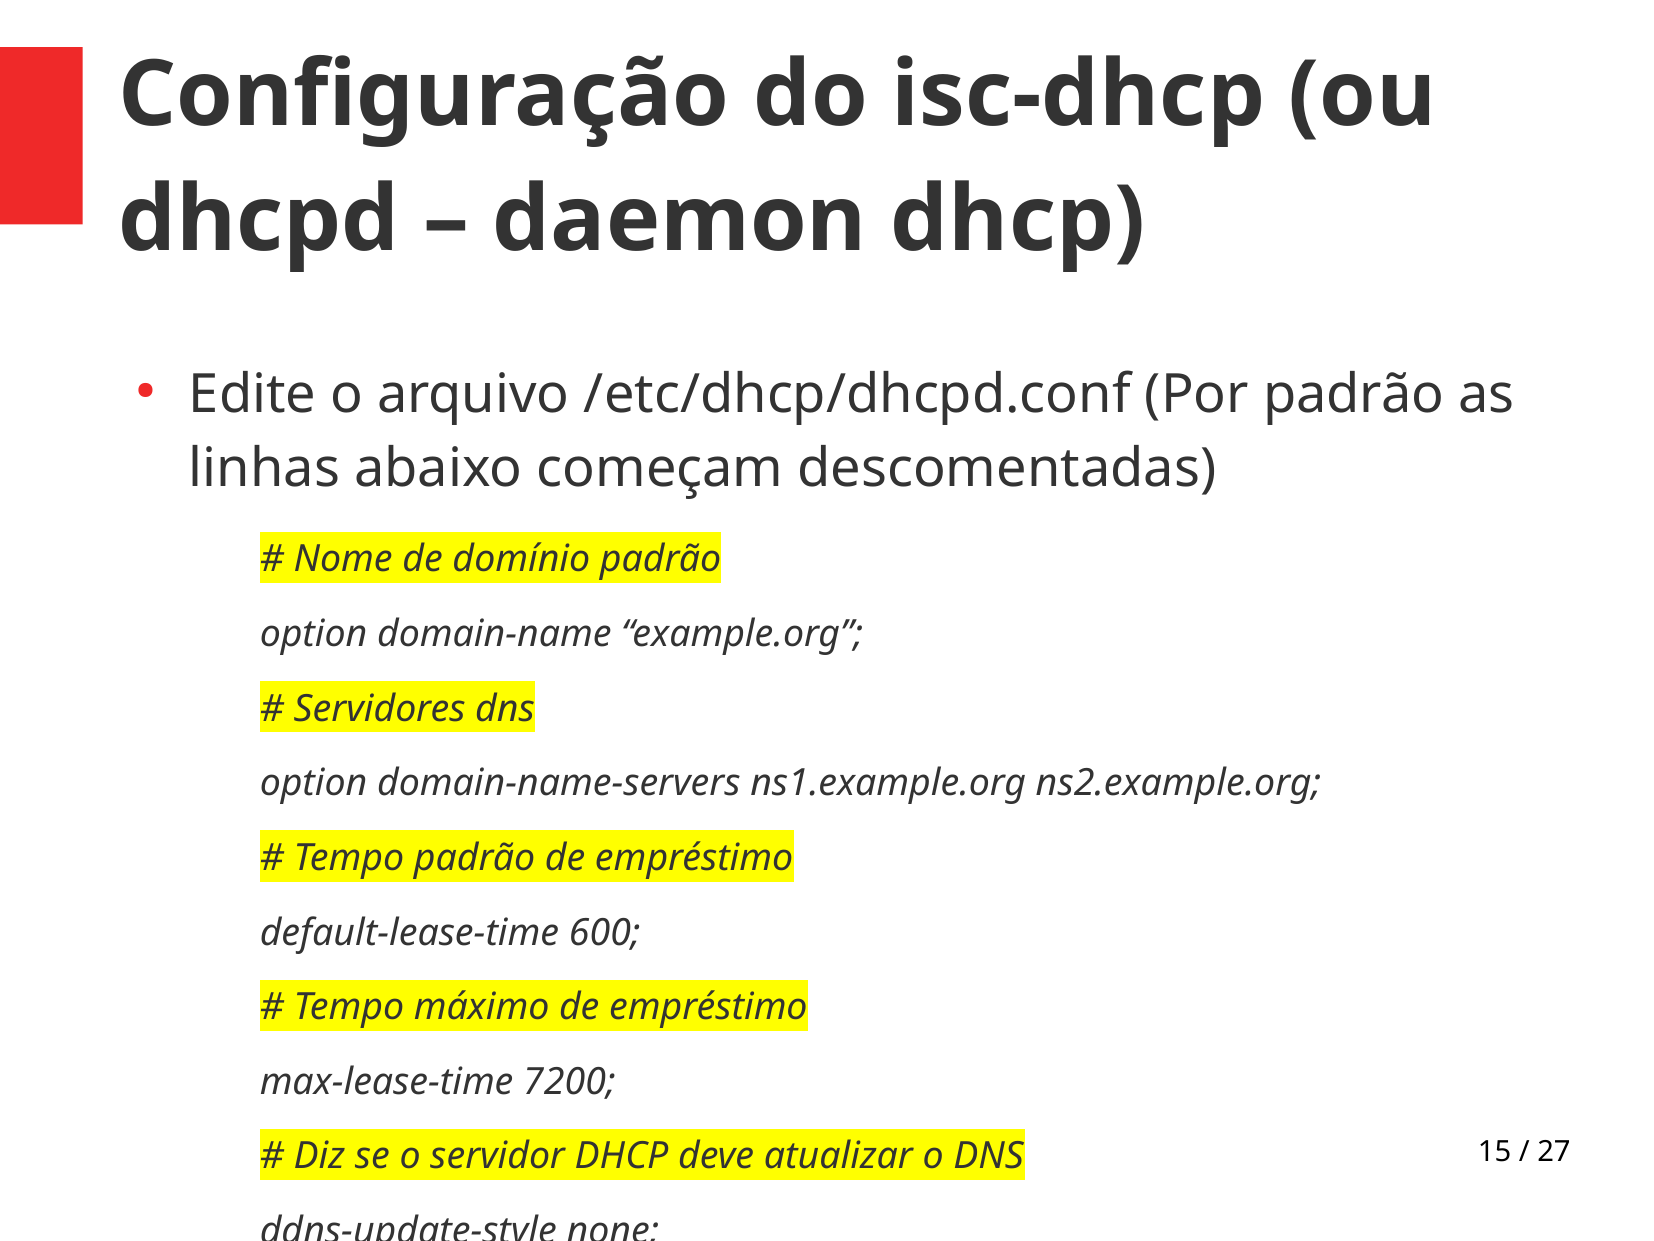

# Configuração do isc-dhcp (ou dhcpd – daemon dhcp)
Edite o arquivo /etc/dhcp/dhcpd.conf (Por padrão as linhas abaixo começam descomentadas)
# Nome de domínio padrão
option domain-name “example.org”;
# Servidores dns
option domain-name-servers ns1.example.org ns2.example.org;
# Tempo padrão de empréstimo
default-lease-time 600;
# Tempo máximo de empréstimo
max-lease-time 7200;
# Diz se o servidor DHCP deve atualizar o DNS
ddns-update-style none;
15